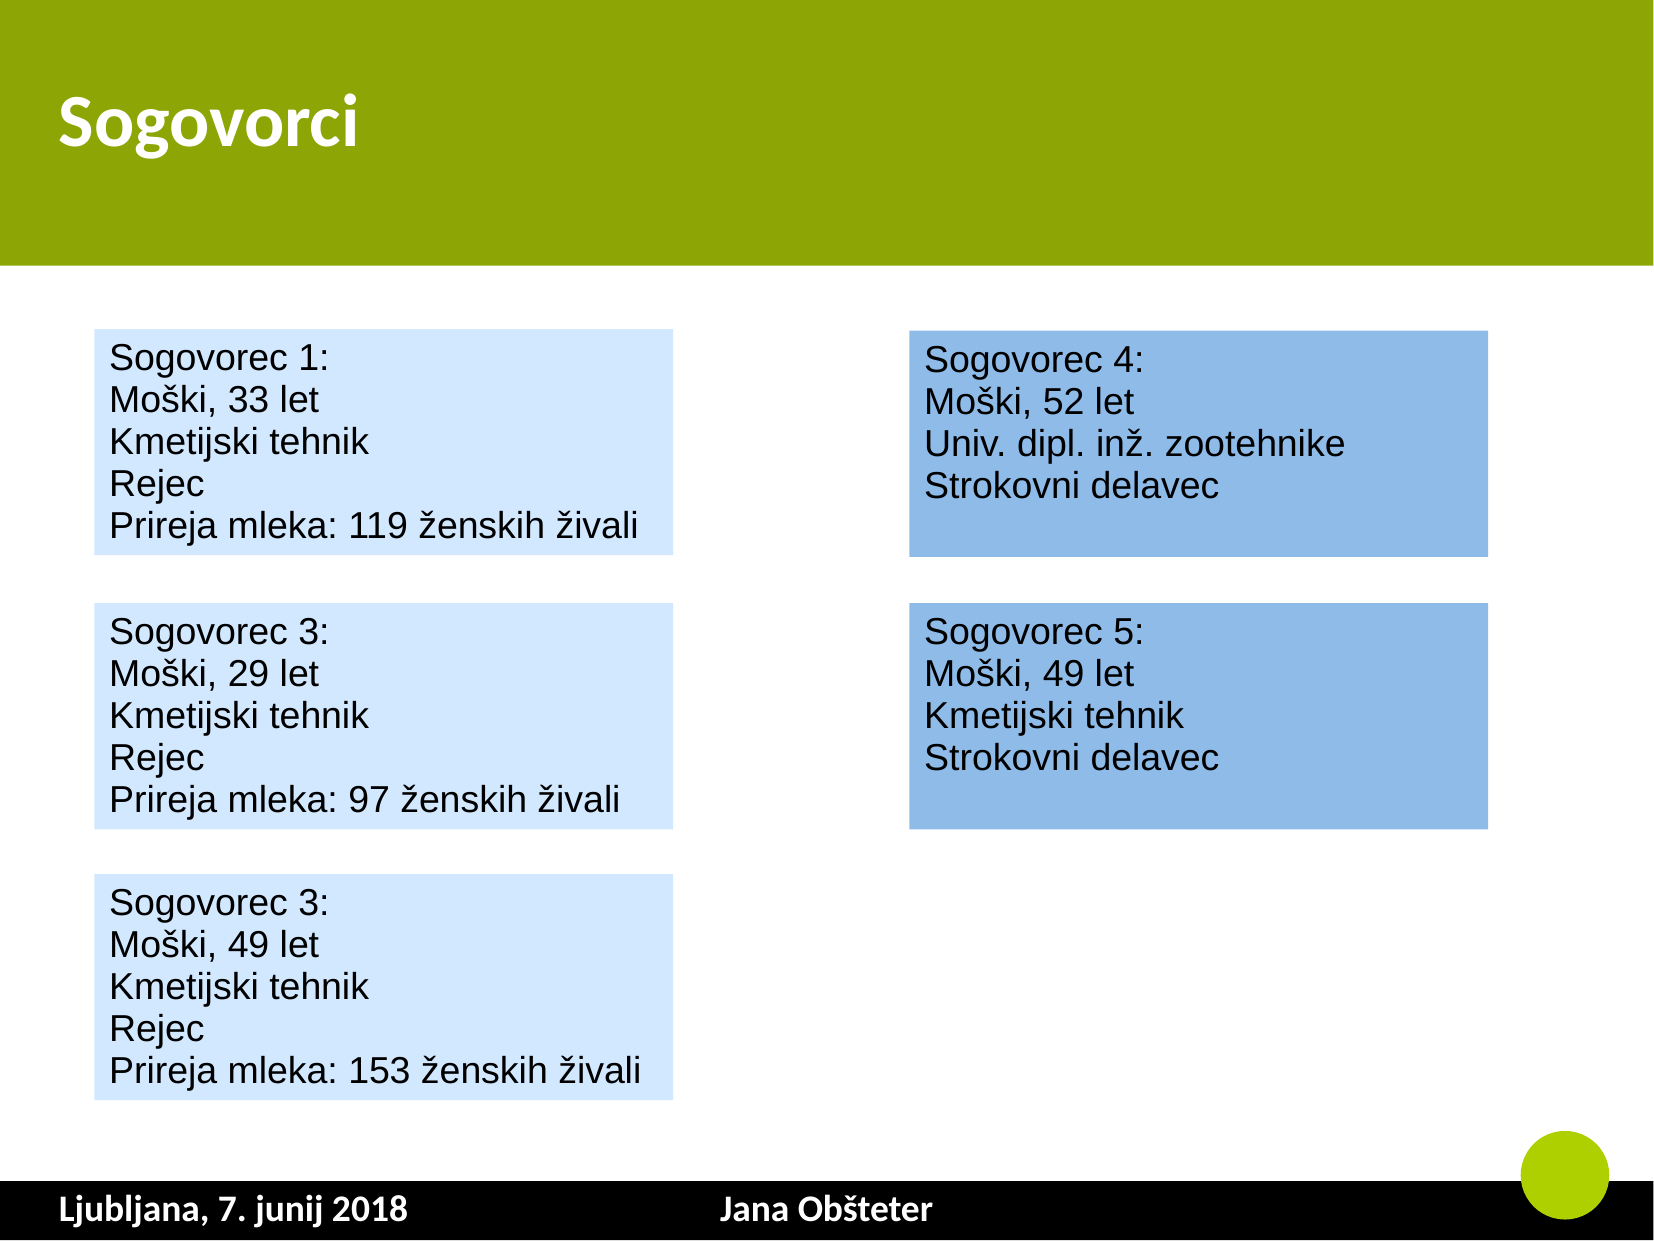

# Sogovorci
Sogovorec 1:
Moški, 33 let
Kmetijski tehnik
Rejec
Prireja mleka: 119 ženskih živali
Sogovorec 4:
Moški, 52 let
Univ. dipl. inž. zootehnike
Strokovni delavec
Sogovorec 3:
Moški, 29 let
Kmetijski tehnik
Rejec
Prireja mleka: 97 ženskih živali
Sogovorec 5:
Moški, 49 let
Kmetijski tehnik
Strokovni delavec
Sogovorec 3:
Moški, 49 let
Kmetijski tehnik
Rejec
Prireja mleka: 153 ženskih živali